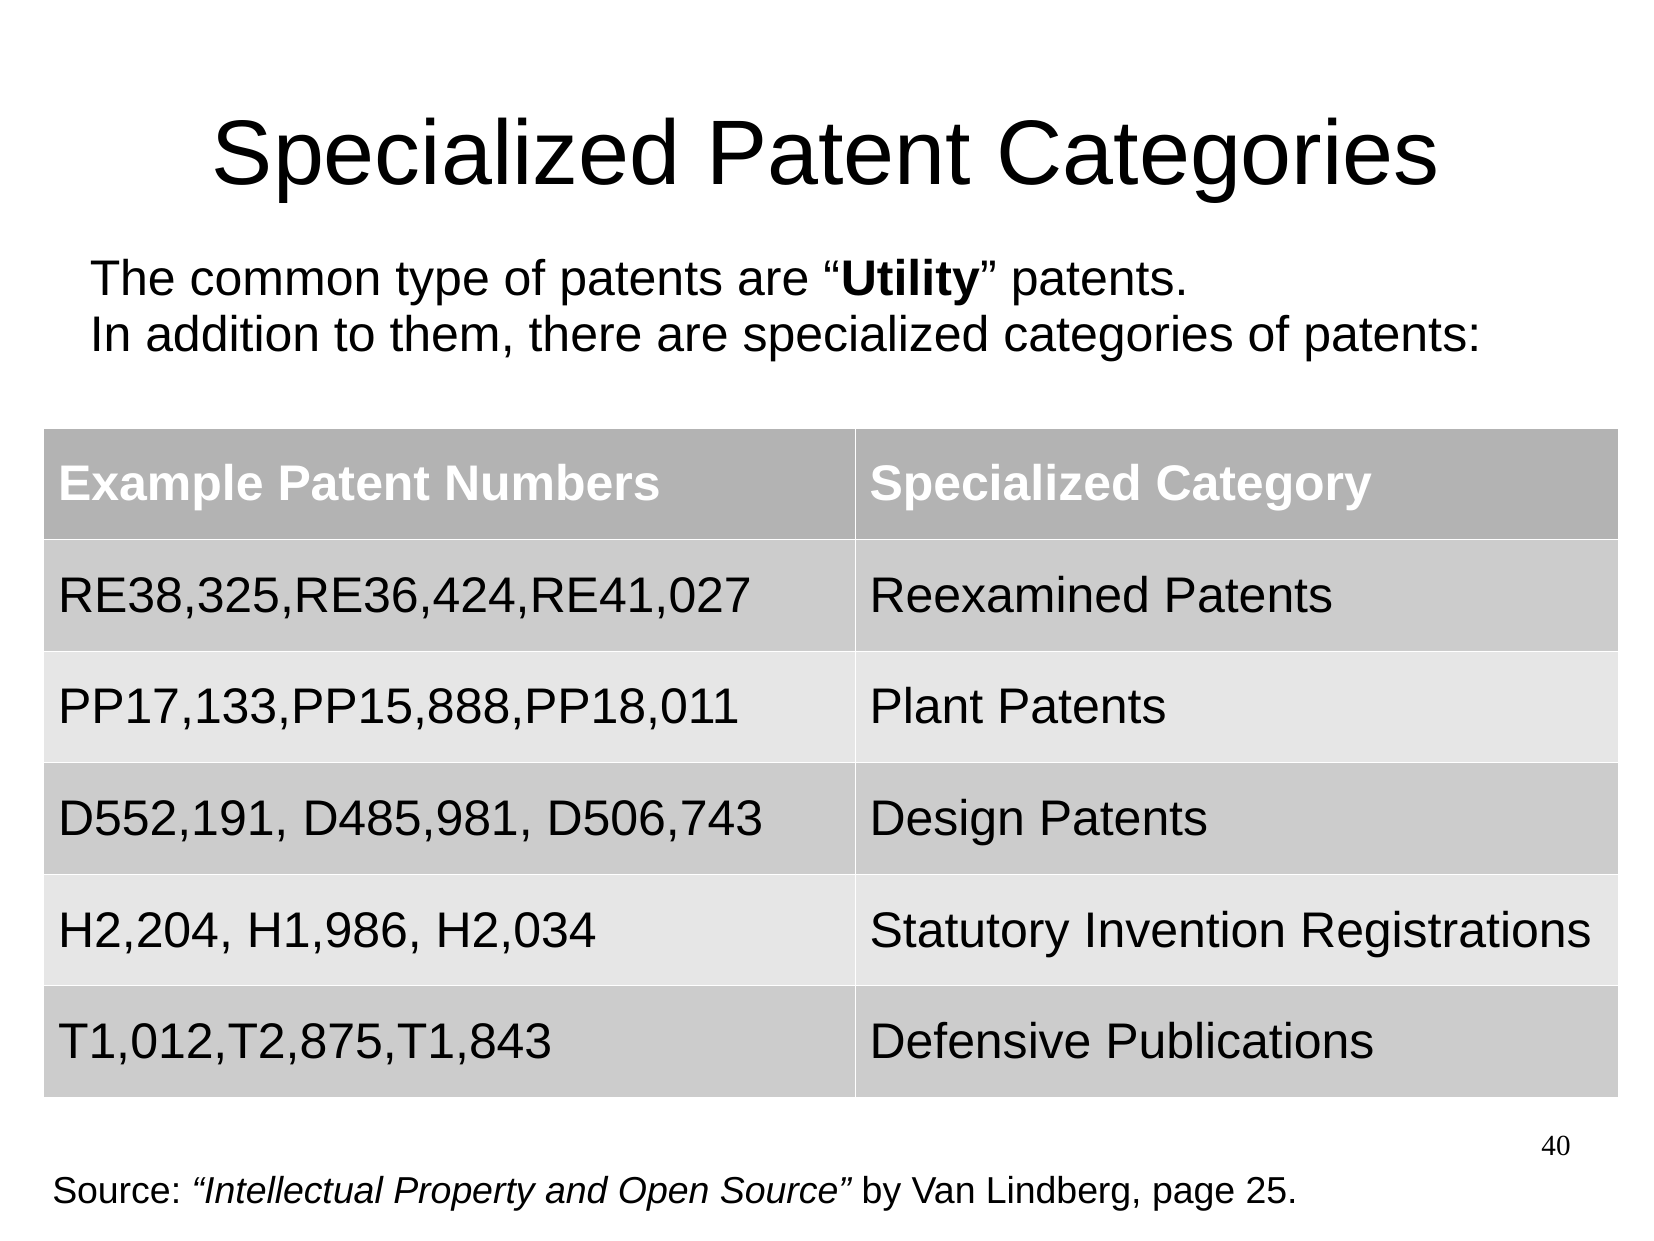

# Specialized Patent Categories
The common type of patents are “Utility” patents.
In addition to them, there are specialized categories of patents:
| Example Patent Numbers | Specialized Category |
| --- | --- |
| RE38,325,RE36,424,RE41,027 | Reexamined Patents |
| PP17,133,PP15,888,PP18,011 | Plant Patents |
| D552,191, D485,981, D506,743 | Design Patents |
| H2,204, H1,986, H2,034 | Statutory Invention Registrations |
| T1,012,T2,875,T1,843 | Defensive Publications |
40
Source: “Intellectual Property and Open Source” by Van Lindberg, page 25.